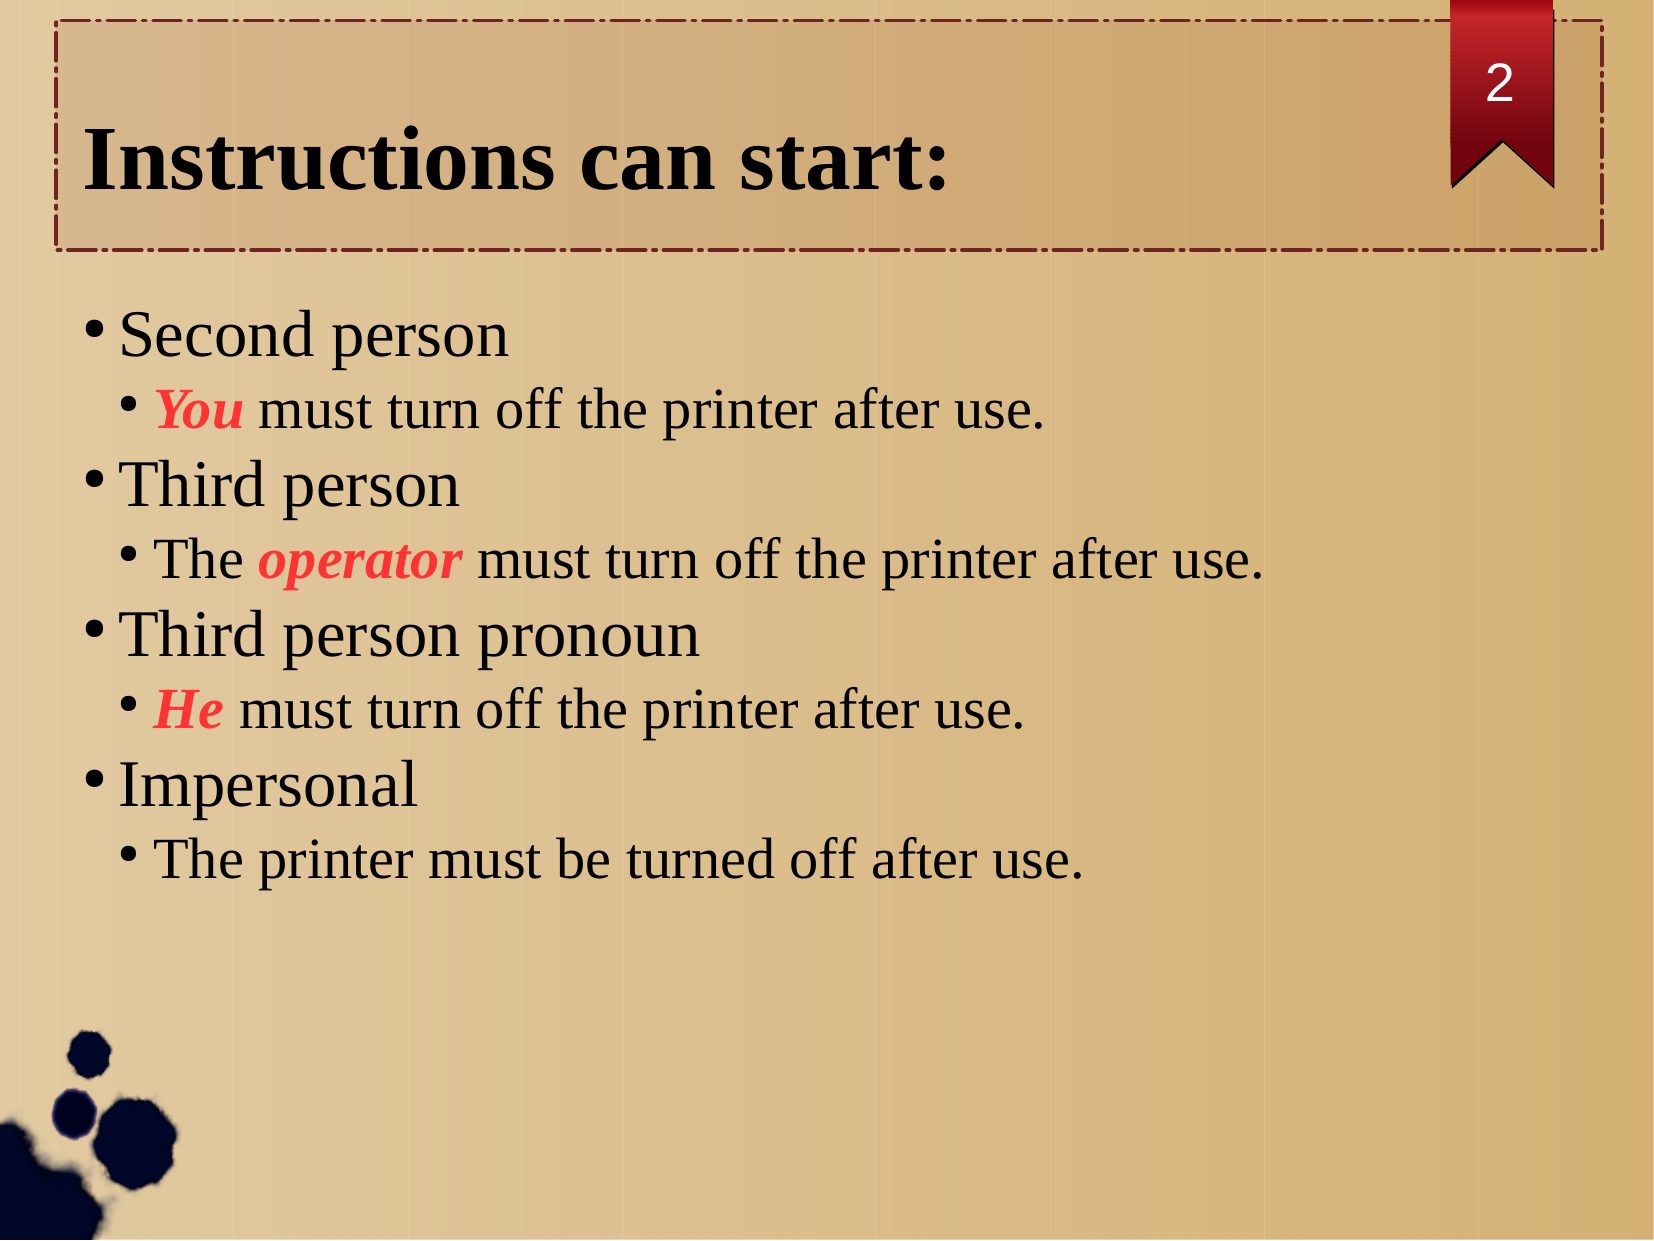

2
Instructions can start:
Second person
You must turn off the printer after use.
Third person
The operator must turn off the printer after use.
Third person pronoun
He must turn off the printer after use.
Impersonal
The printer must be turned off after use.